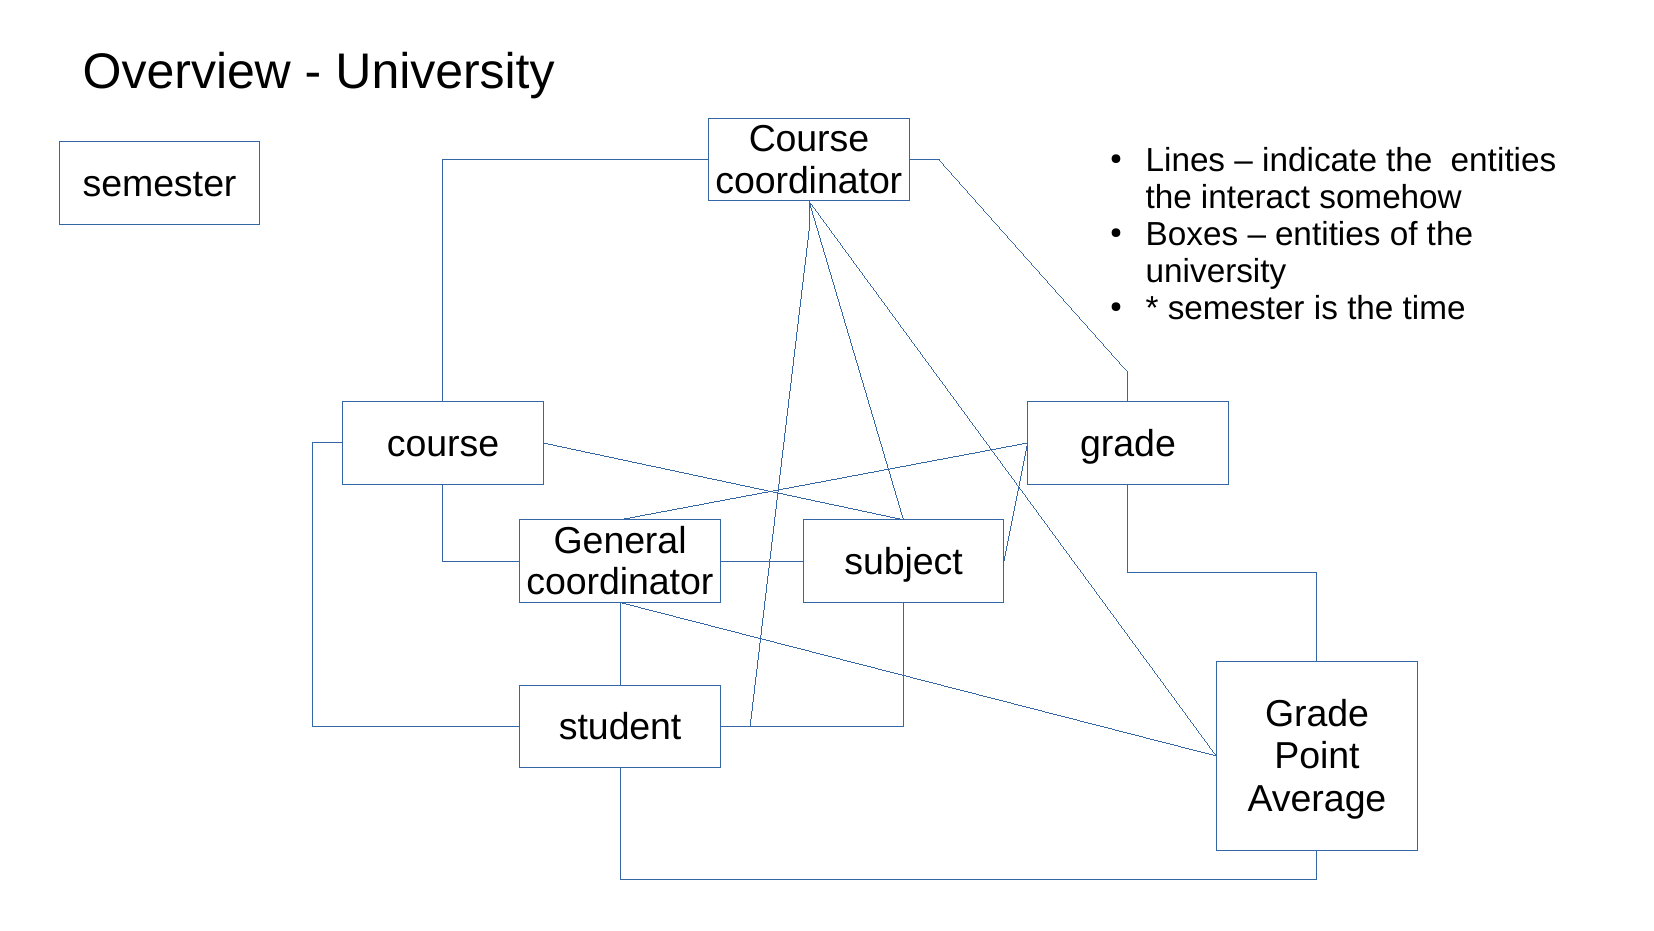

# Overview - University
Course
coordinator
semester
Lines – indicate the entities the interact somehow
Boxes – entities of the university
* semester is the time
course
grade
General
coordinator
subject
Grade
Point
Average
student